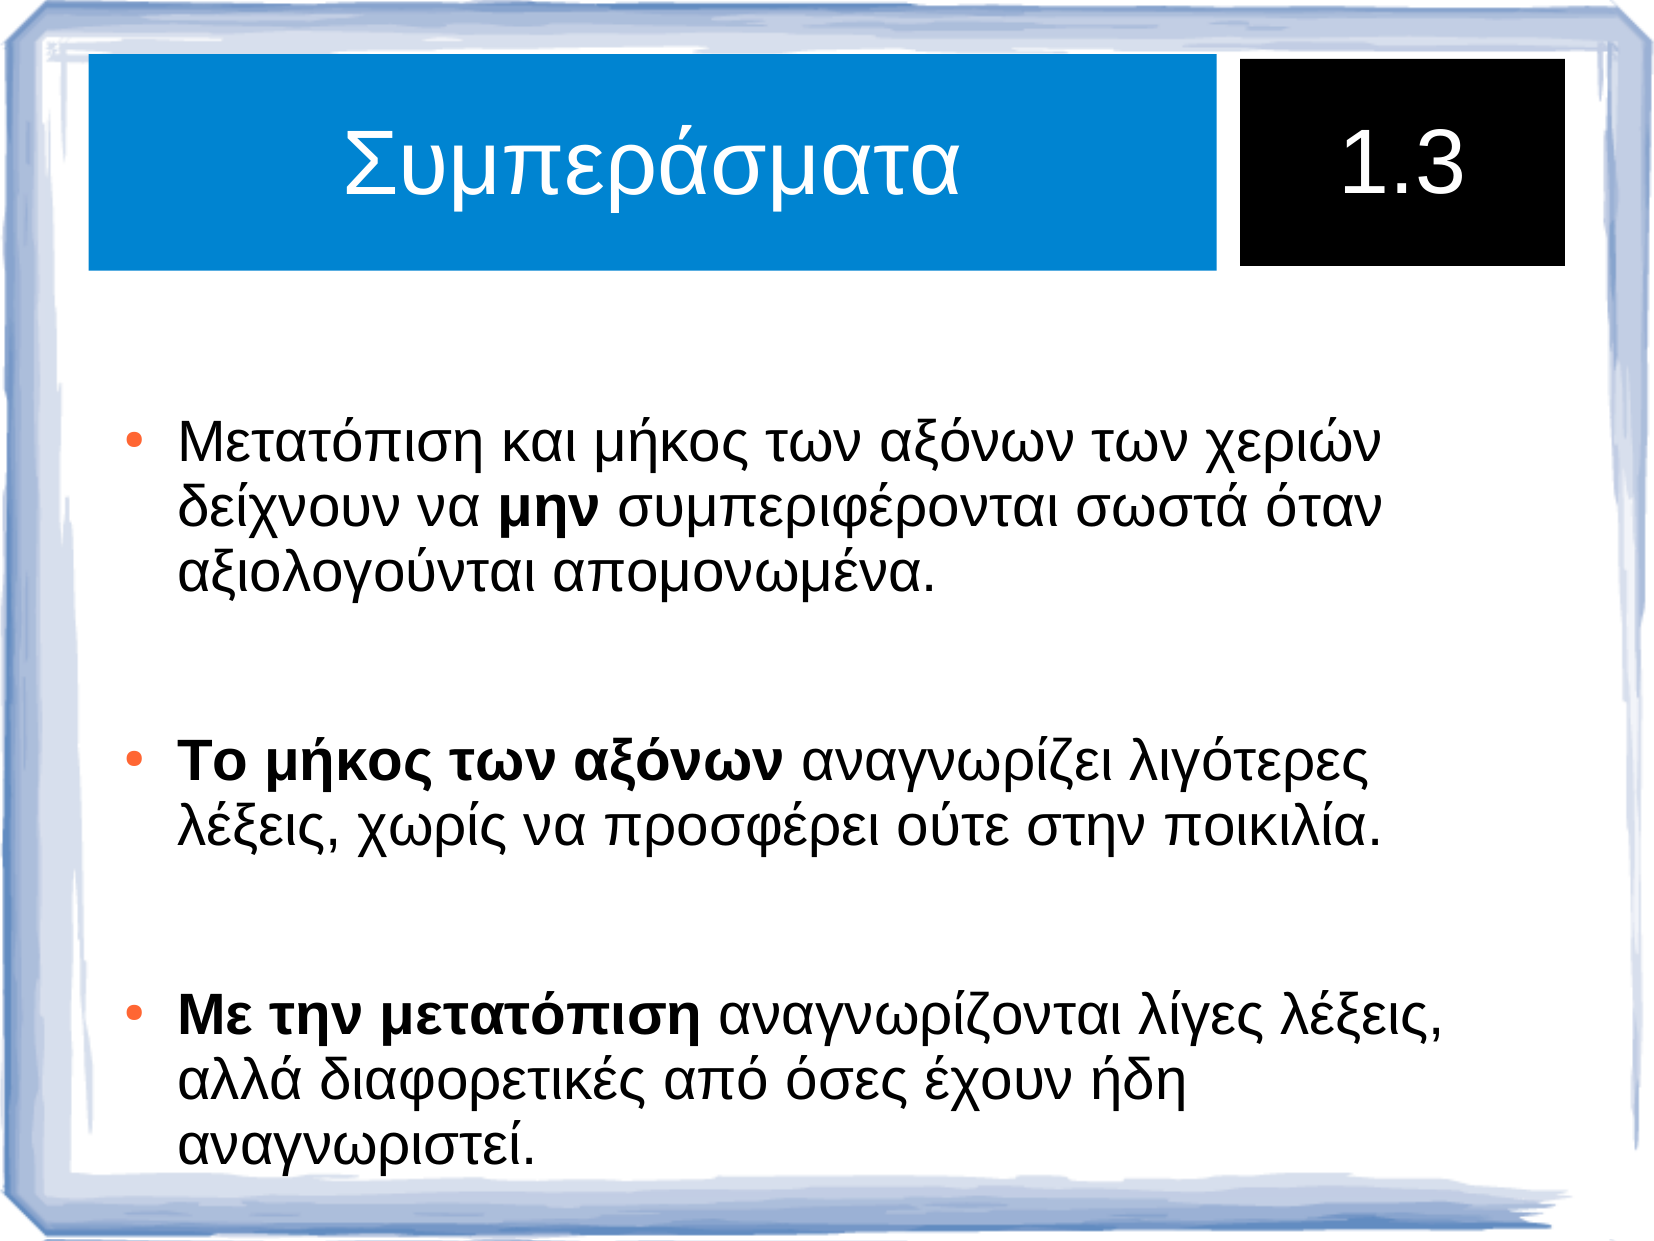

Συμπεράσματα
1.3
# Μετατόπιση και μήκος των αξόνων των χεριών δείχνουν να μην συμπεριφέρονται σωστά όταν αξιολογούνται απομονωμένα.
Το μήκος των αξόνων αναγνωρίζει λιγότερες λέξεις, χωρίς να προσφέρει ούτε στην ποικιλία.
Με την μετατόπιση αναγνωρίζονται λίγες λέξεις, αλλά διαφορετικές από όσες έχουν ήδη αναγνωριστεί.